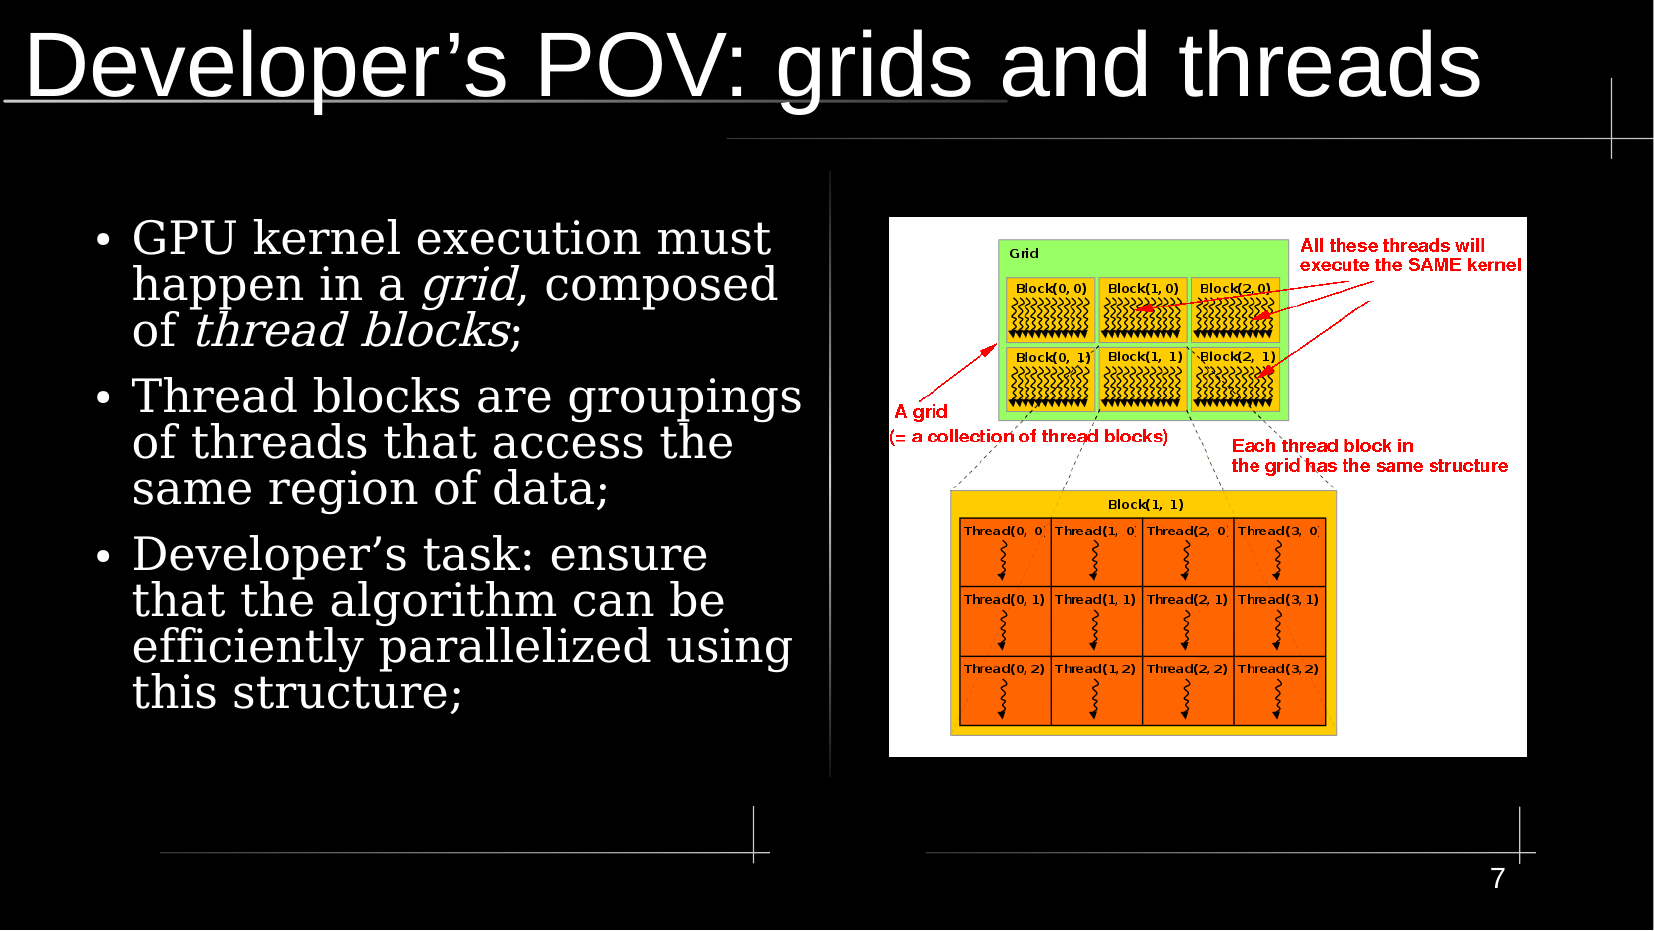

# Developer’s POV: grids and threads
GPU kernel execution must happen in a grid, composed of thread blocks;
Thread blocks are groupings of threads that access the same region of data;
Developer’s task: ensure that the algorithm can be efficiently parallelized using this structure;
7